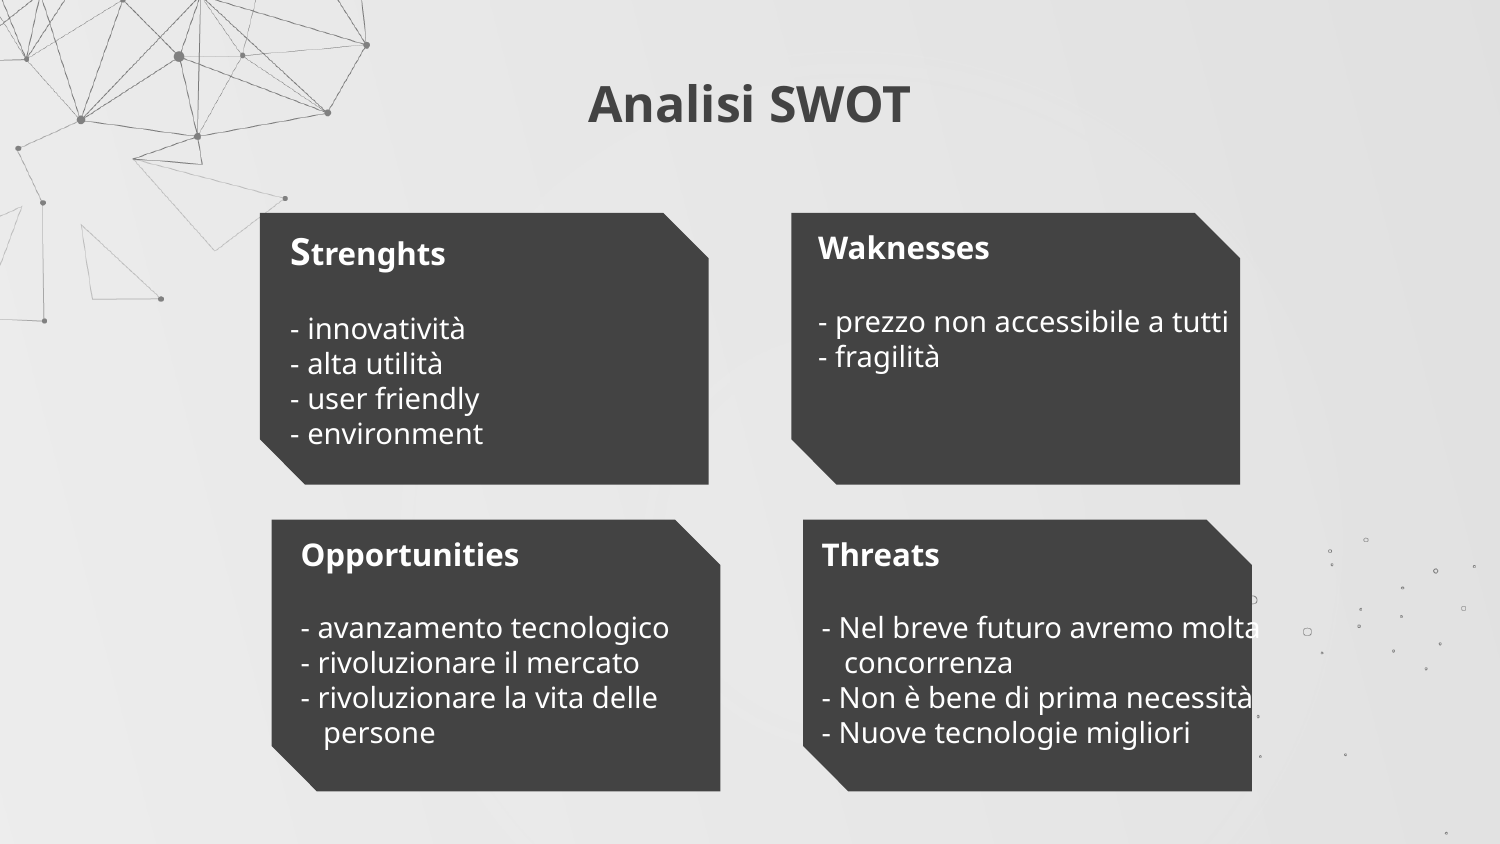

# Analisi SWOT
Strenghts
- innovatività
- alta utilità
- user friendly
- environment
Waknesses
- prezzo non accessibile a tutti
- fragilità
Opportunities
- avanzamento tecnologico
- rivoluzionare il mercato
- rivoluzionare la vita delle 	 persone
Threats
- Nel breve futuro avremo molta
 concorrenza
- Non è bene di prima necessità
- Nuove tecnologie migliori